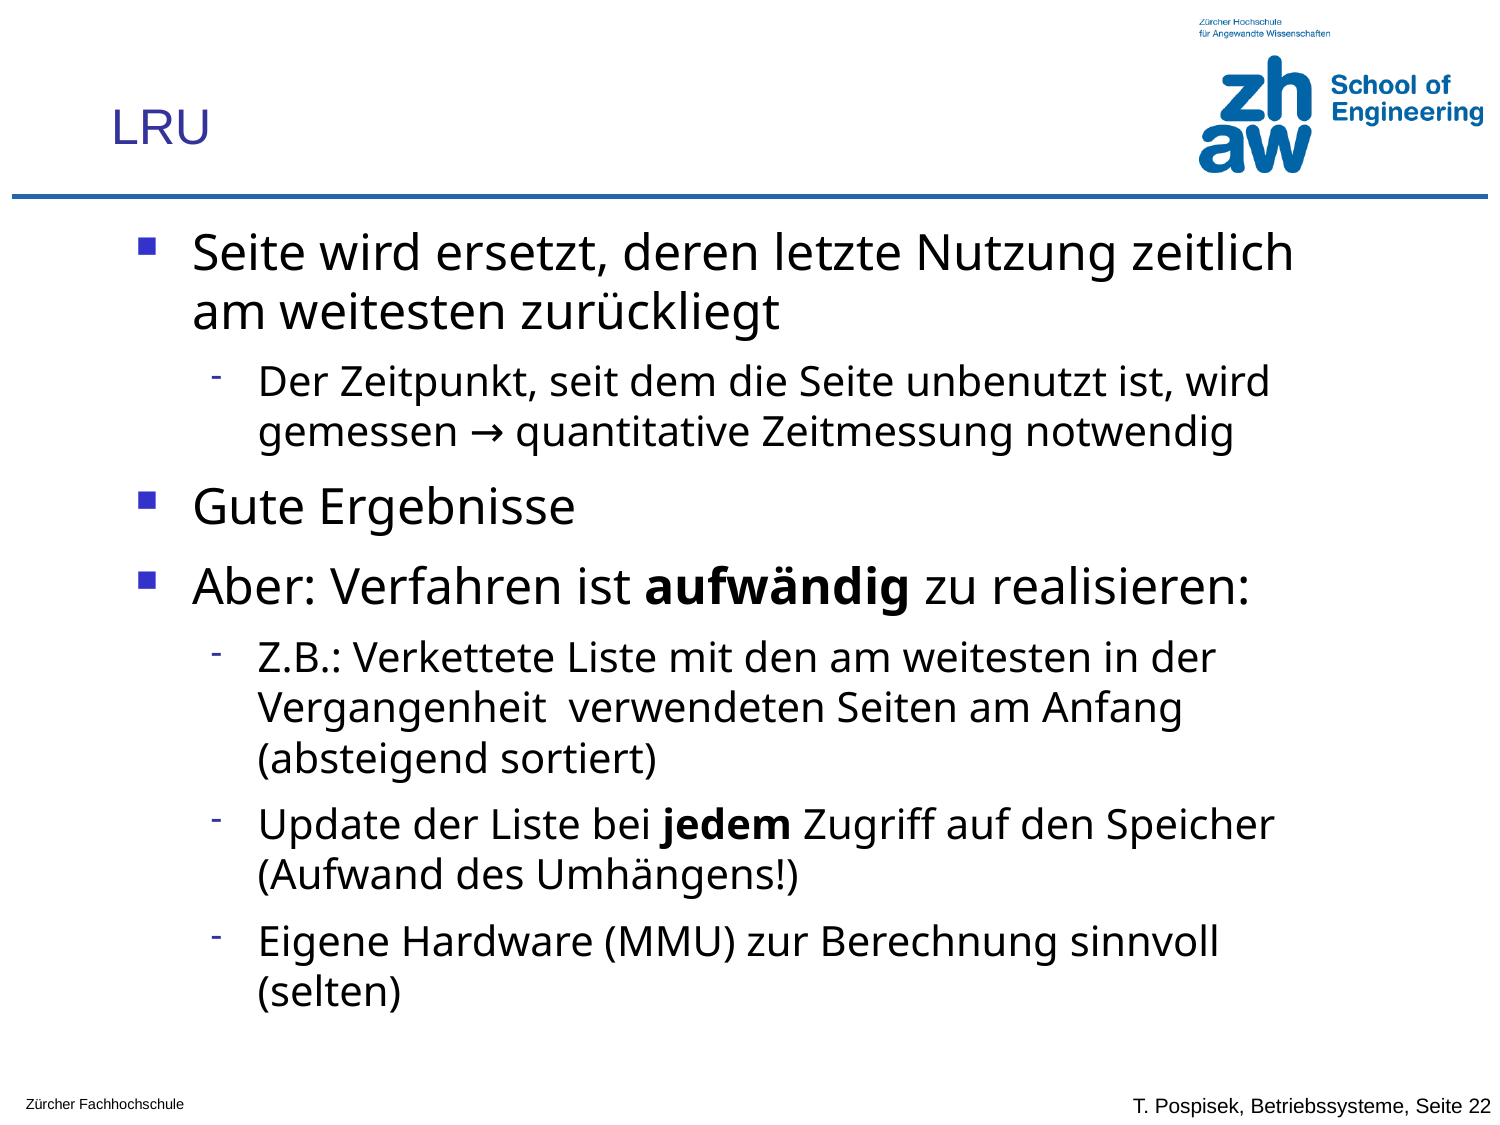

# LRU
Seite wird ersetzt, deren letzte Nutzung zeitlich am weitesten zurückliegt
Der Zeitpunkt, seit dem die Seite unbenutzt ist, wird gemessen → quantitative Zeitmessung notwendig
Gute Ergebnisse
Aber: Verfahren ist aufwändig zu realisieren:
Z.B.: Verkettete Liste mit den am weitesten in der Vergangenheit verwendeten Seiten am Anfang (absteigend sortiert)
Update der Liste bei jedem Zugriff auf den Speicher (Aufwand des Umhängens!)
Eigene Hardware (MMU) zur Berechnung sinnvoll (selten)